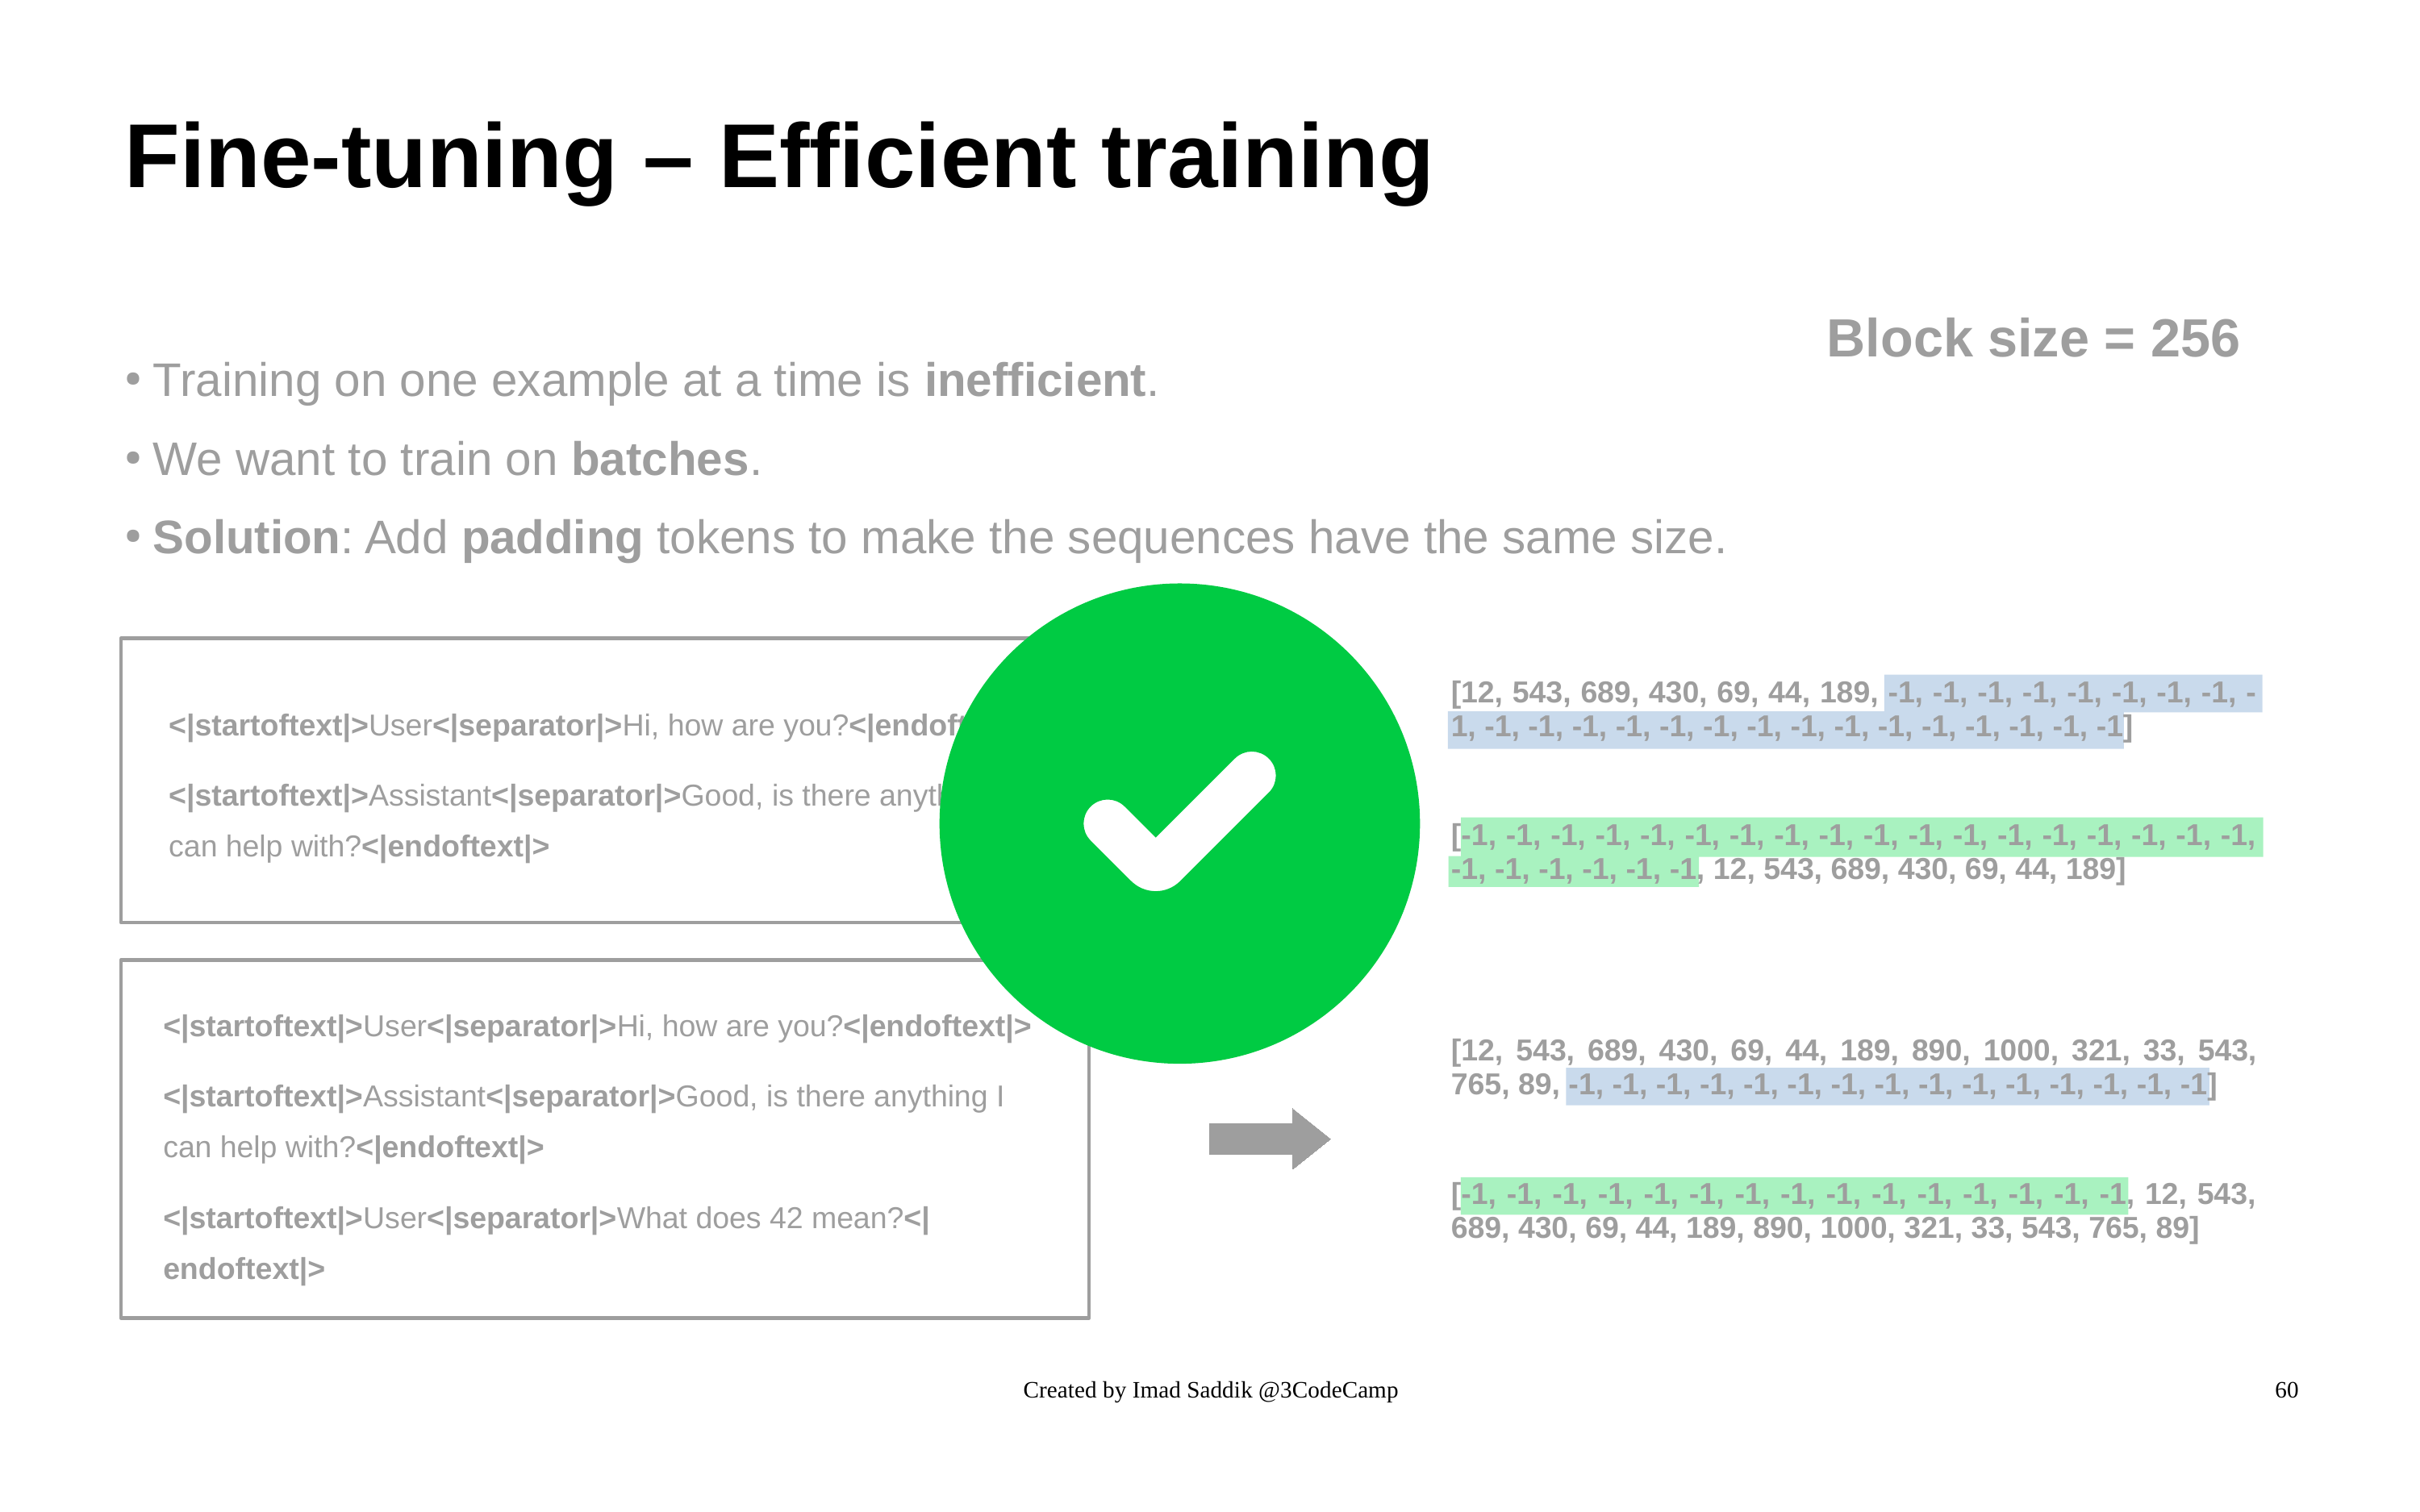

Fine-tuning – Efficient training
Block size = 256
Training on one example at a time is inefficient.
We want to train on batches.
Solution: Add padding tokens to make the sequences have the same size.
[12, 543, 689, 430, 69, 44, 189, -1, -1, -1, -1, -1, -1, -1, -1, -1, -1, -1, -1, -1, -1, -1, -1, -1, -1, -1, -1, -1, -1, -1, -1]
<|startoftext|>User<|separator|>Hi, how are you?<|endoftext|>
<|startoftext|>Assistant<|separator|>Good, is there anything I can help with?<|endoftext|>
[-1, -1, -1, -1, -1, -1, -1, -1, -1, -1, -1, -1, -1, -1, -1, -1, -1, -1, -1, -1, -1, -1, -1, -1, 12, 543, 689, 430, 69, 44, 189]
<|startoftext|>User<|separator|>Hi, how are you?<|endoftext|>
<|startoftext|>Assistant<|separator|>Good, is there anything I can help with?<|endoftext|>
<|startoftext|>User<|separator|>What does 42 mean?<|endoftext|>
[12, 543, 689, 430, 69, 44, 189, 890, 1000, 321, 33, 543, 765, 89, -1, -1, -1, -1, -1, -1, -1, -1, -1, -1, -1, -1, -1, -1, -1]
[-1, -1, -1, -1, -1, -1, -1, -1, -1, -1, -1, -1, -1, -1, -1, 12, 543, 689, 430, 69, 44, 189, 890, 1000, 321, 33, 543, 765, 89]
Created by Imad Saddik @3CodeCamp
60